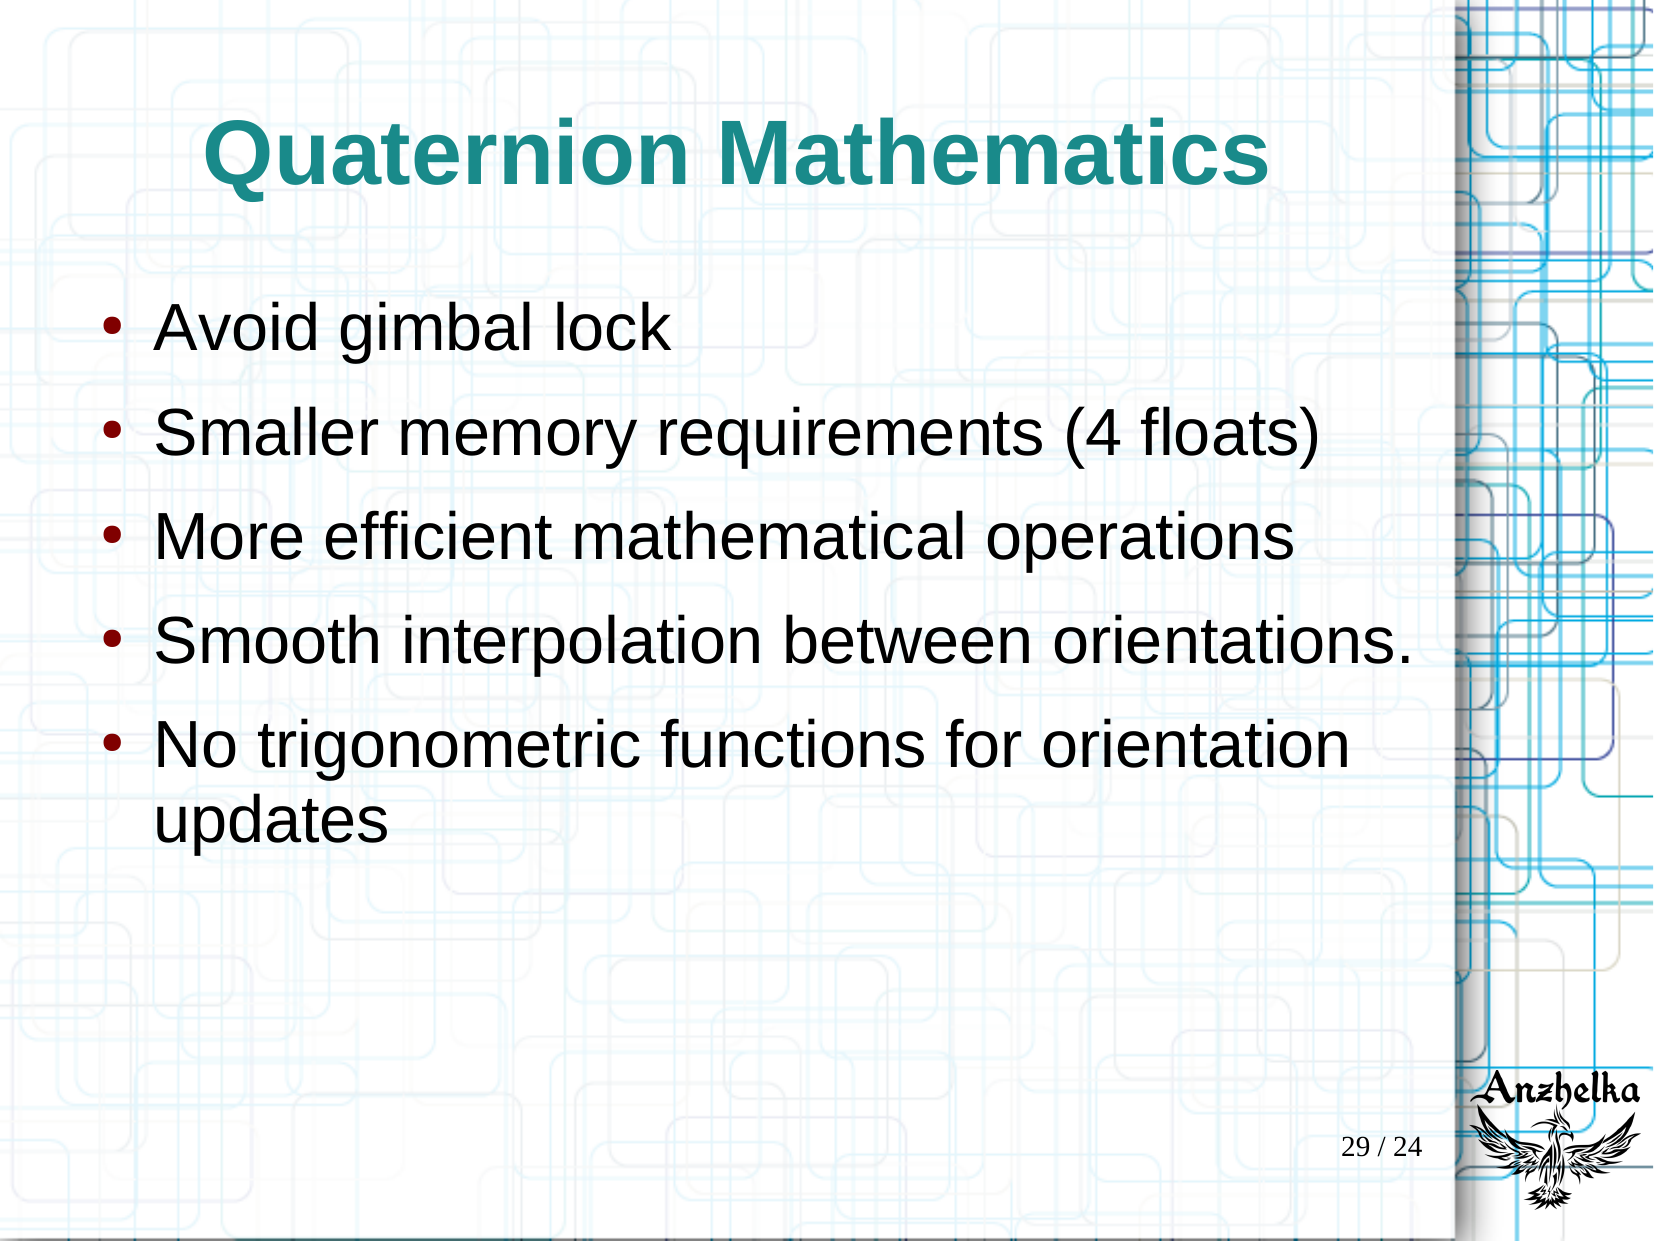

# Quaternion Mathematics
Avoid gimbal lock
Smaller memory requirements (4 floats)
More efficient mathematical operations
Smooth interpolation between orientations.
No trigonometric functions for orientation updates
29